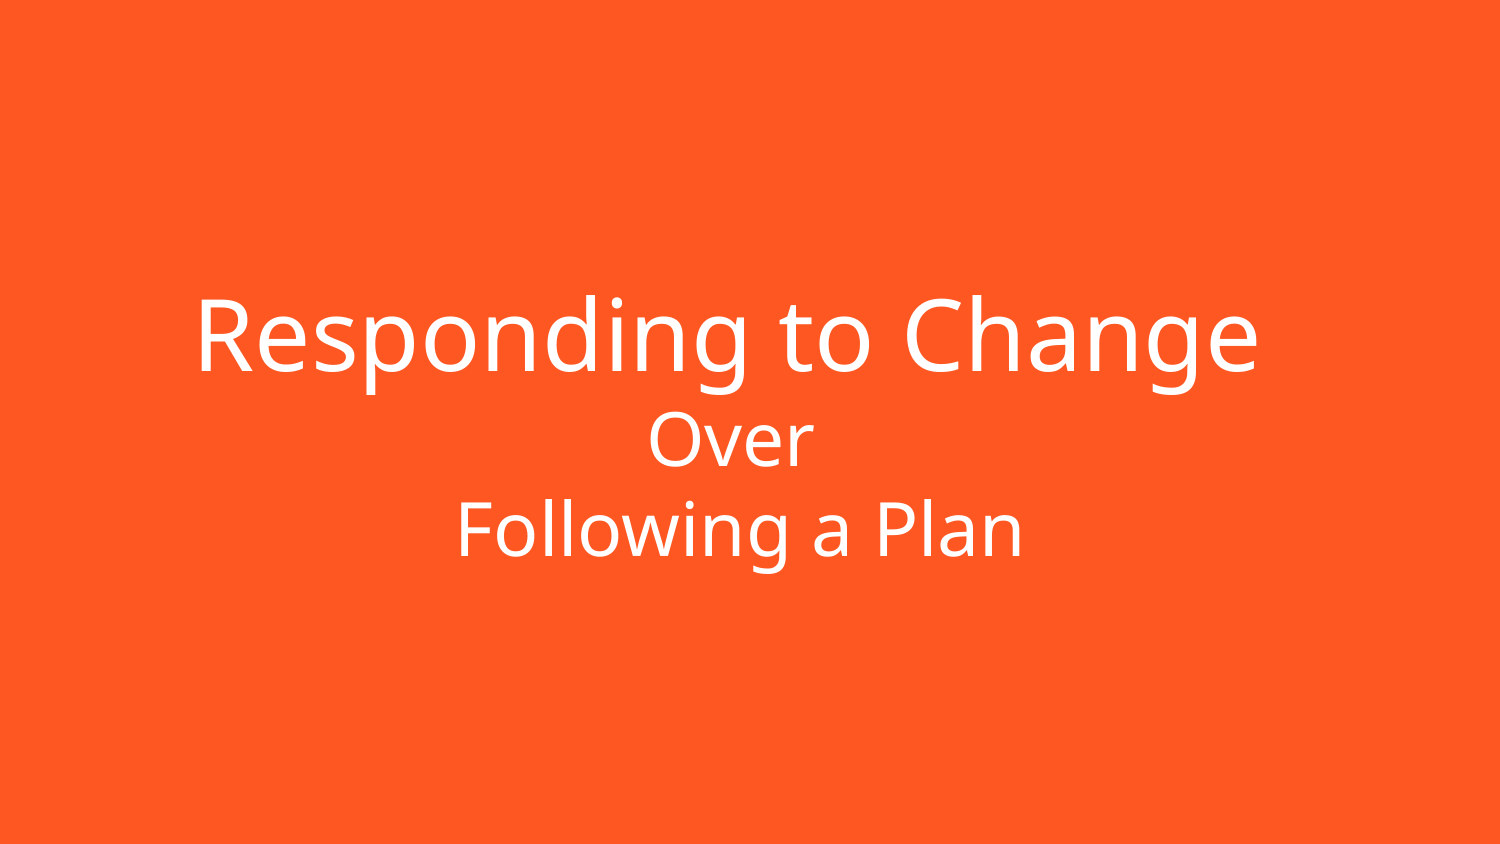

# Responding to Change Over Following a Plan